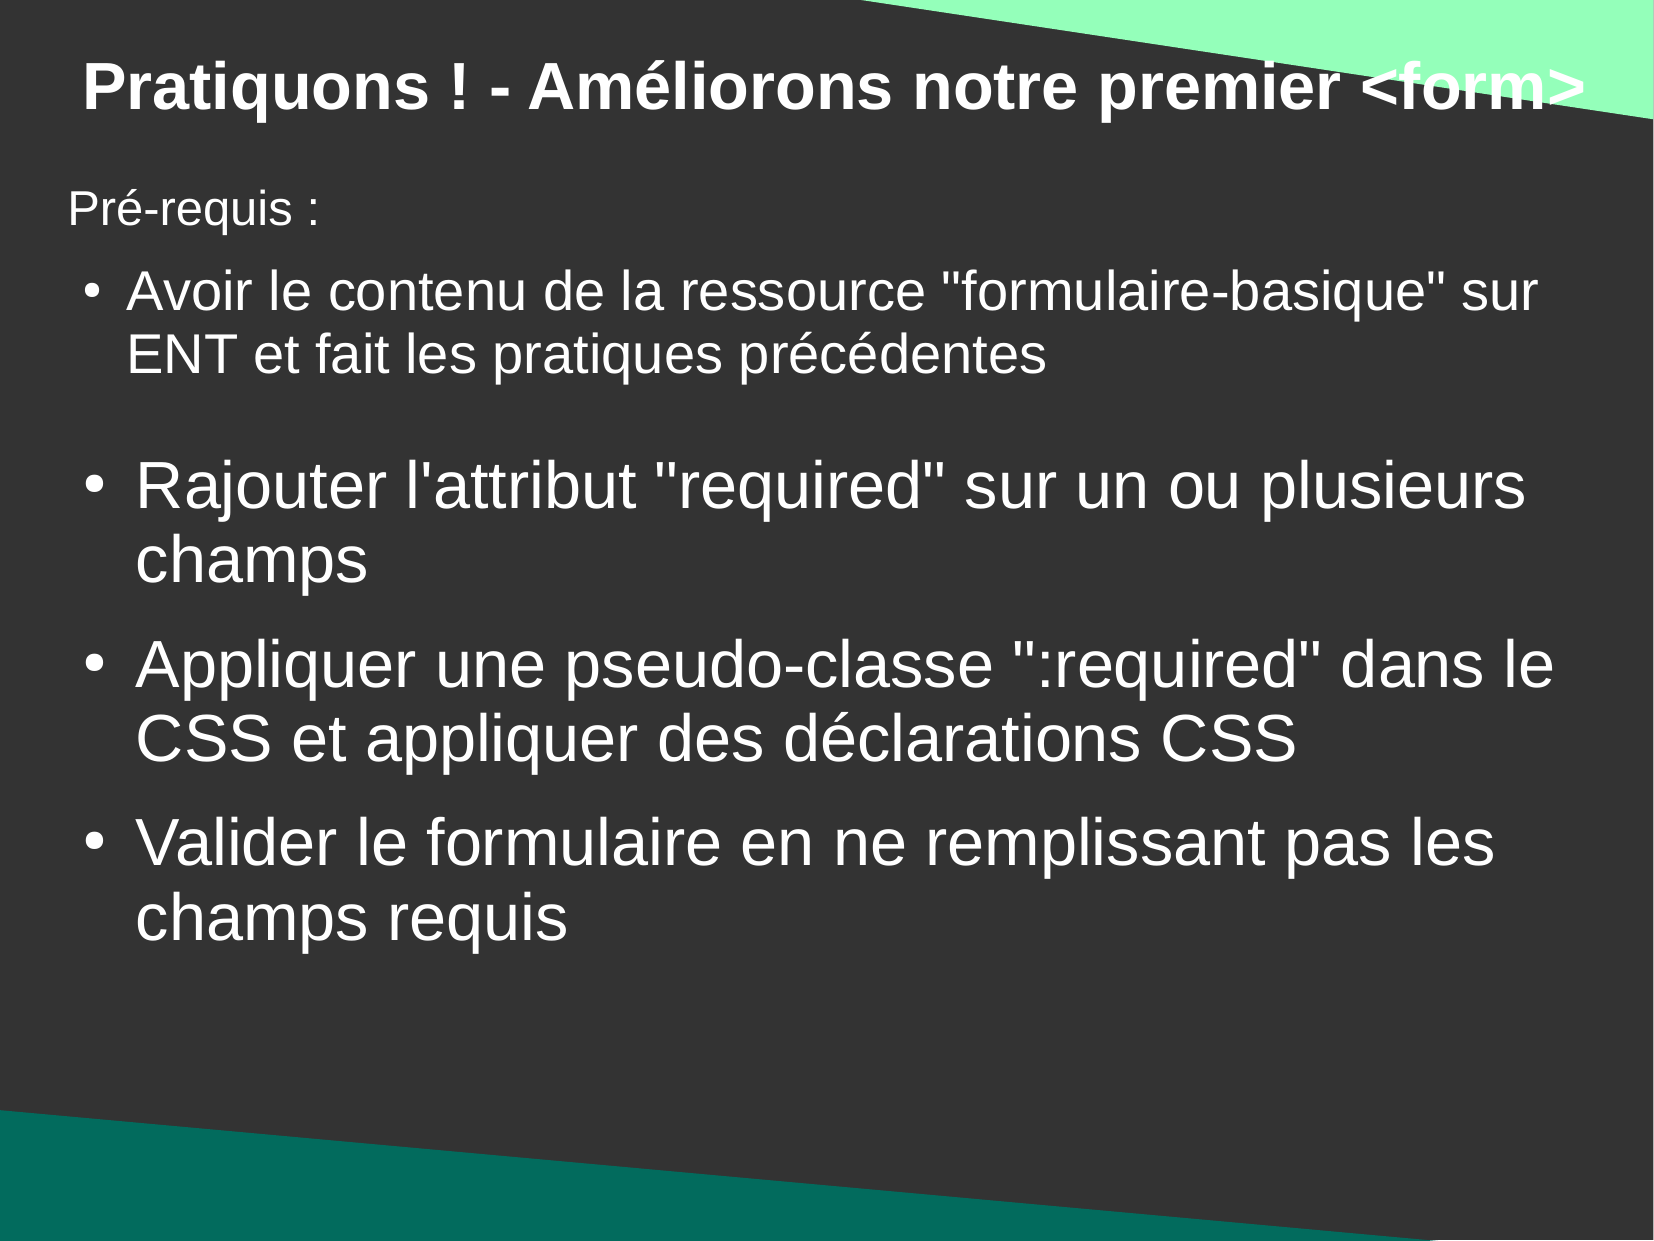

# Pratiquons ! - Améliorons notre premier <form>
Pré-requis :
Avoir le contenu de la ressource "formulaire-basique" sur ENT et fait les pratiques précédentes
Rajouter l'attribut "required" sur un ou plusieurs champs
Appliquer une pseudo-classe ":required" dans le CSS et appliquer des déclarations CSS
Valider le formulaire en ne remplissant pas les champs requis